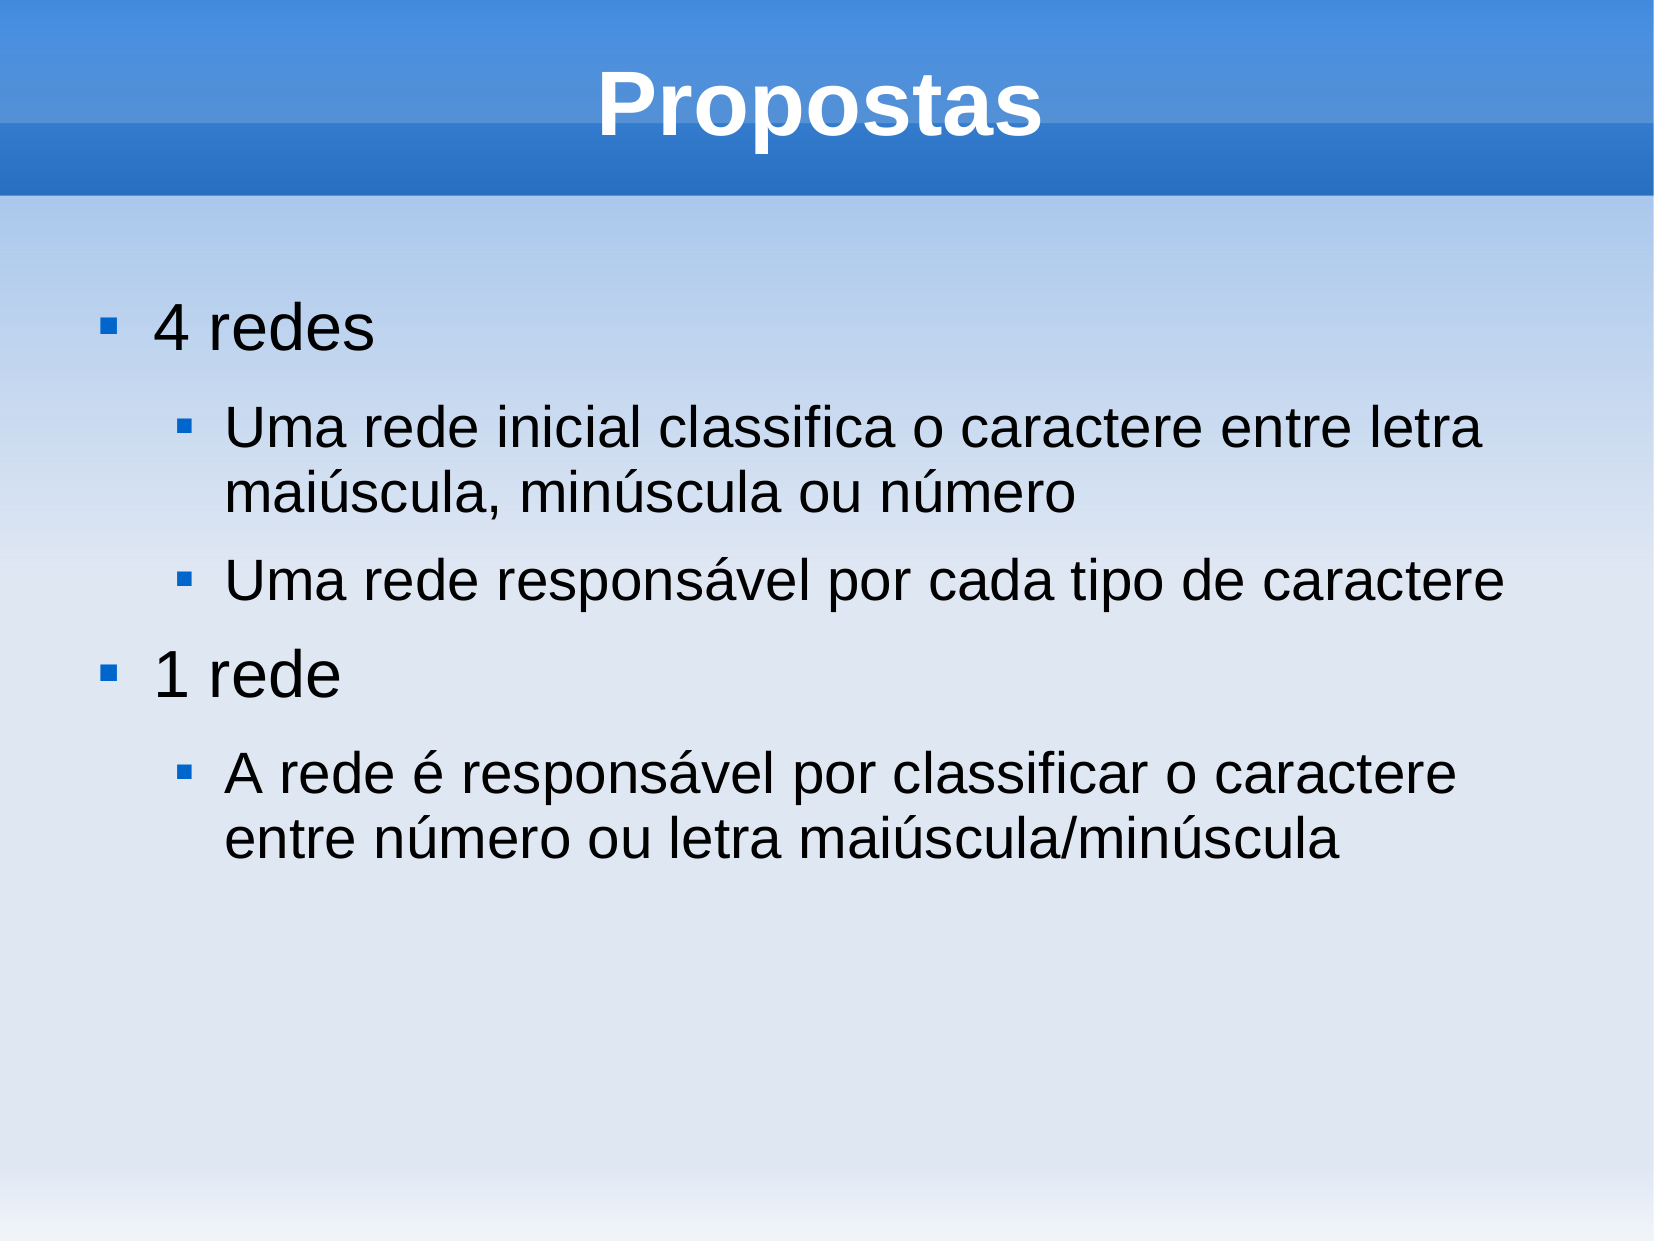

# Propostas
4 redes
Uma rede inicial classifica o caractere entre letra maiúscula, minúscula ou número
Uma rede responsável por cada tipo de caractere
1 rede
A rede é responsável por classificar o caractere entre número ou letra maiúscula/minúscula